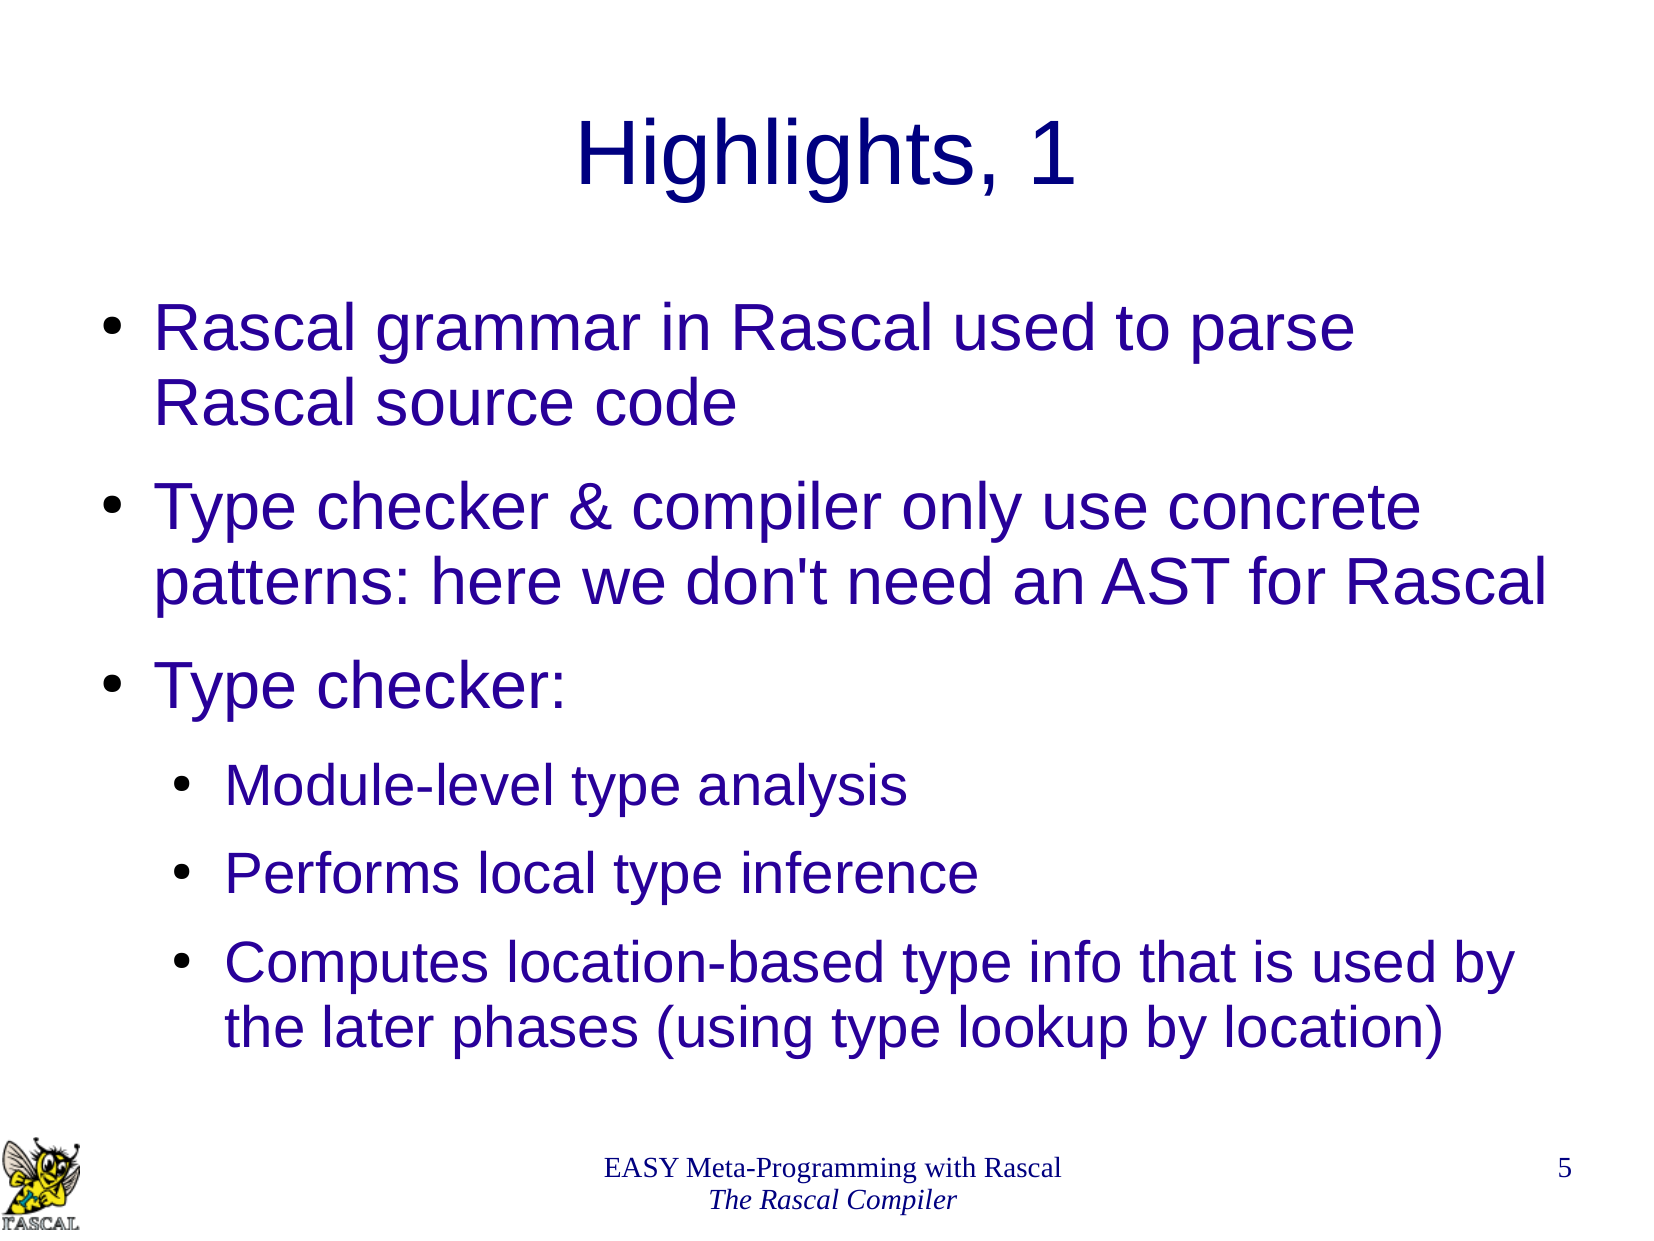

# Highlights, 1
Rascal grammar in Rascal used to parse Rascal source code
Type checker & compiler only use concrete patterns: here we don't need an AST for Rascal
Type checker:
Module-level type analysis
Performs local type inference
Computes location-based type info that is used by the later phases (using type lookup by location)
5